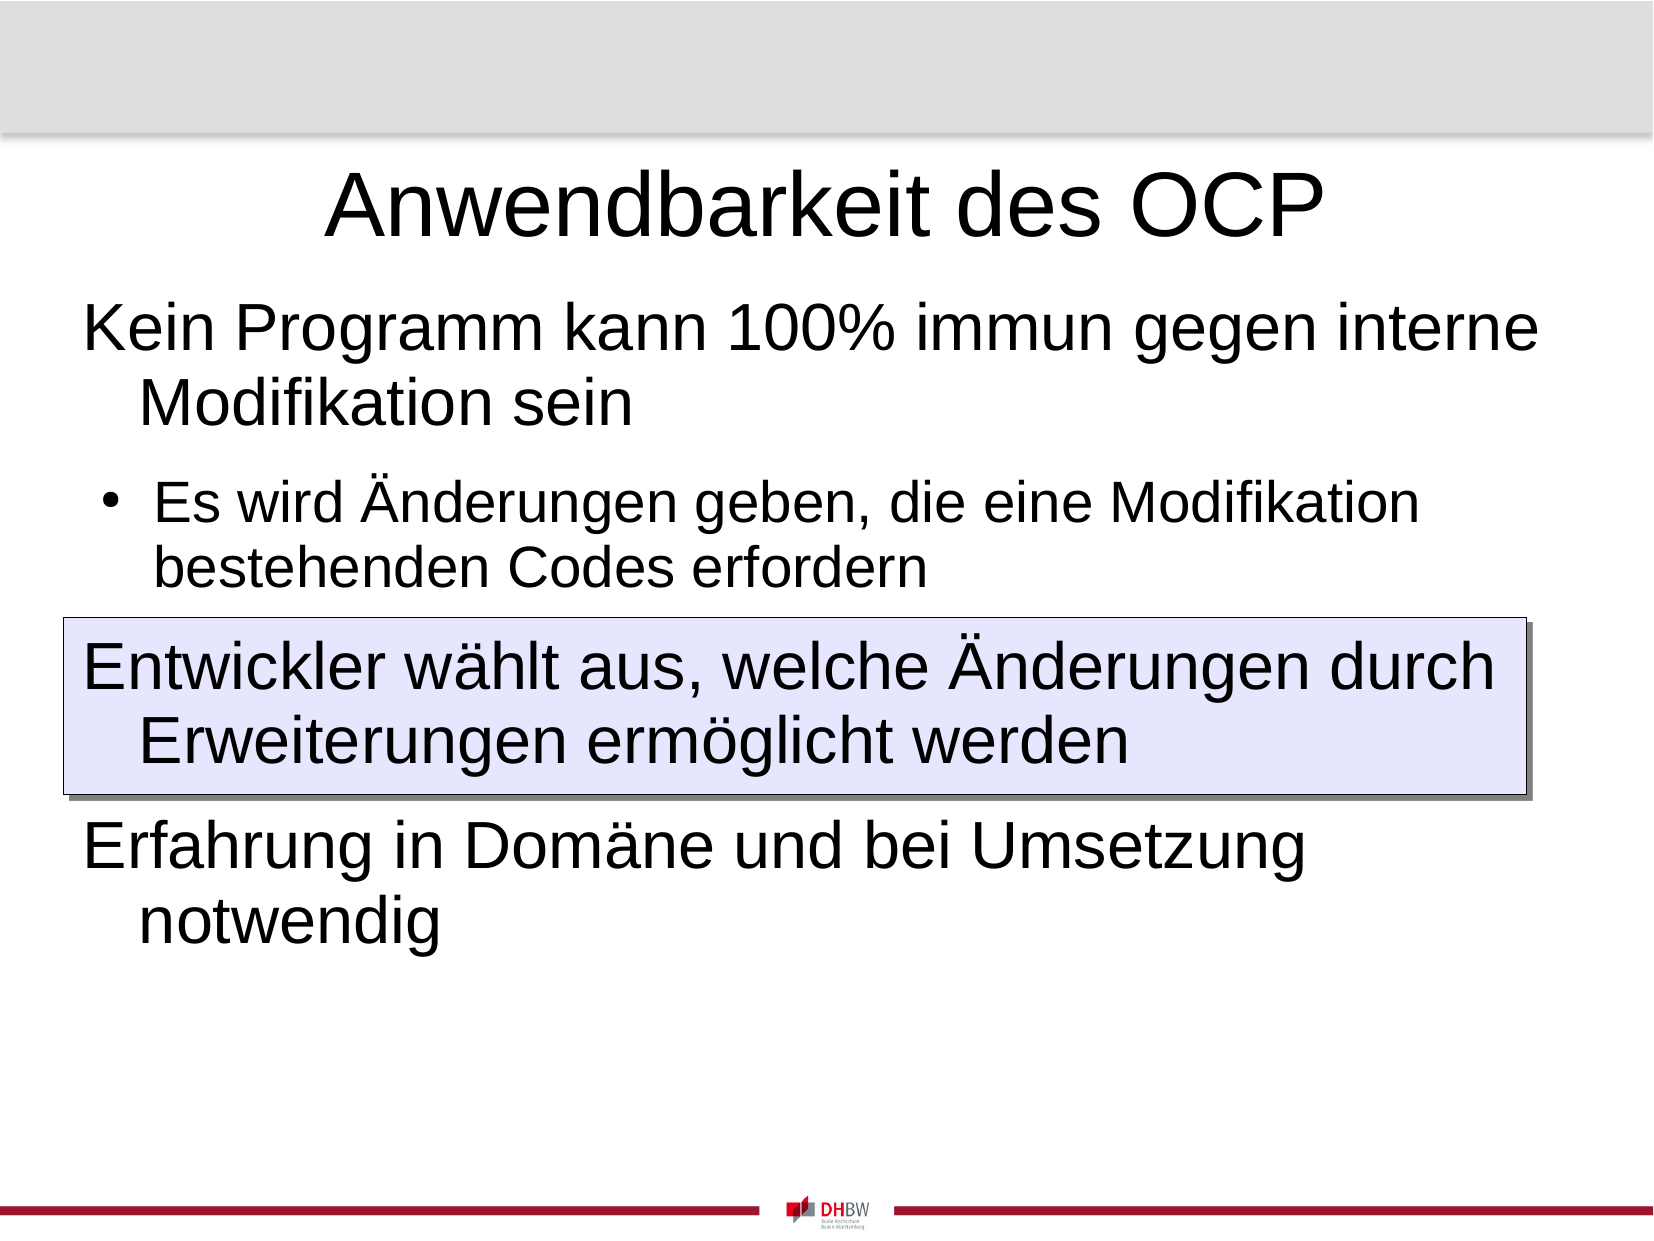

# Anwendbarkeit des OCP
Kein Programm kann 100% immun gegen interne Modifikation sein
Es wird Änderungen geben, die eine Modifikation bestehenden Codes erfordern
Entwickler wählt aus, welche Änderungen durch Erweiterungen ermöglicht werden
Erfahrung in Domäne und bei Umsetzung notwendig